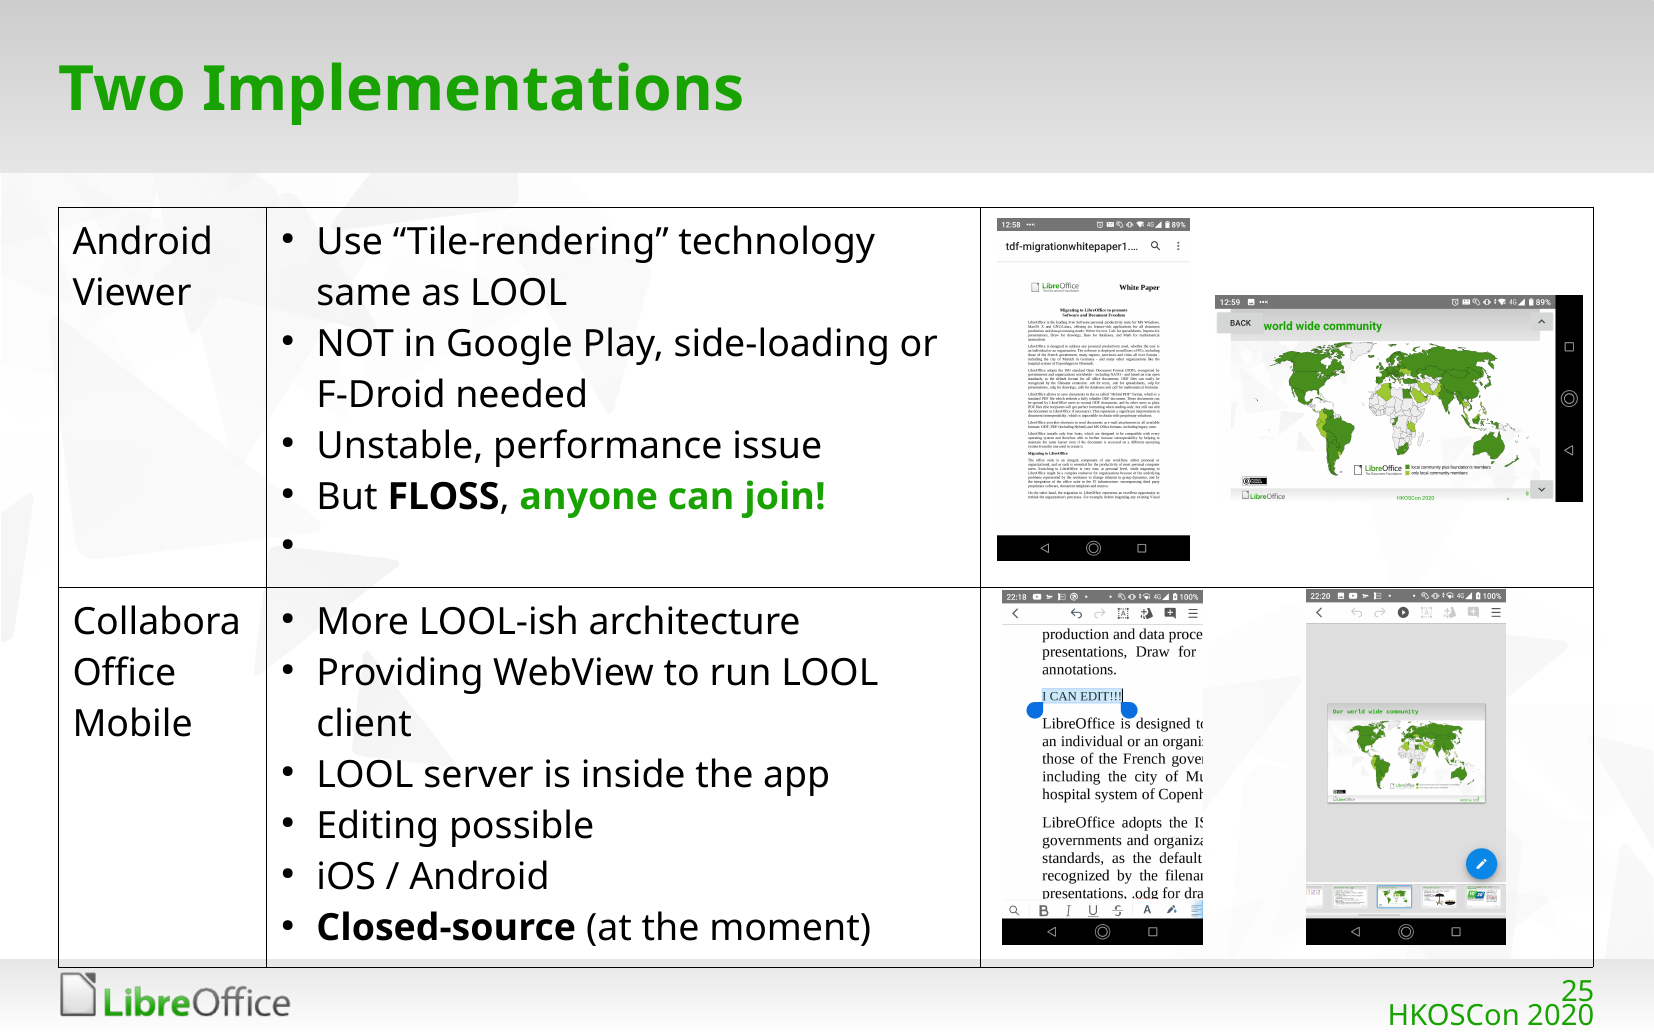

# Two Implementations
| Android Viewer | Use “Tile-rendering” technology same as LOOL NOT in Google Play, side-loading or F-Droid needed Unstable, performance issue But FLOSS, anyone can join! | |
| --- | --- | --- |
| Collabora Office Mobile | More LOOL-ish architecture Providing WebView to run LOOL client LOOL server is inside the app Editing possible iOS / Android Closed-source (at the moment) | |
25
HKOSCon 2020